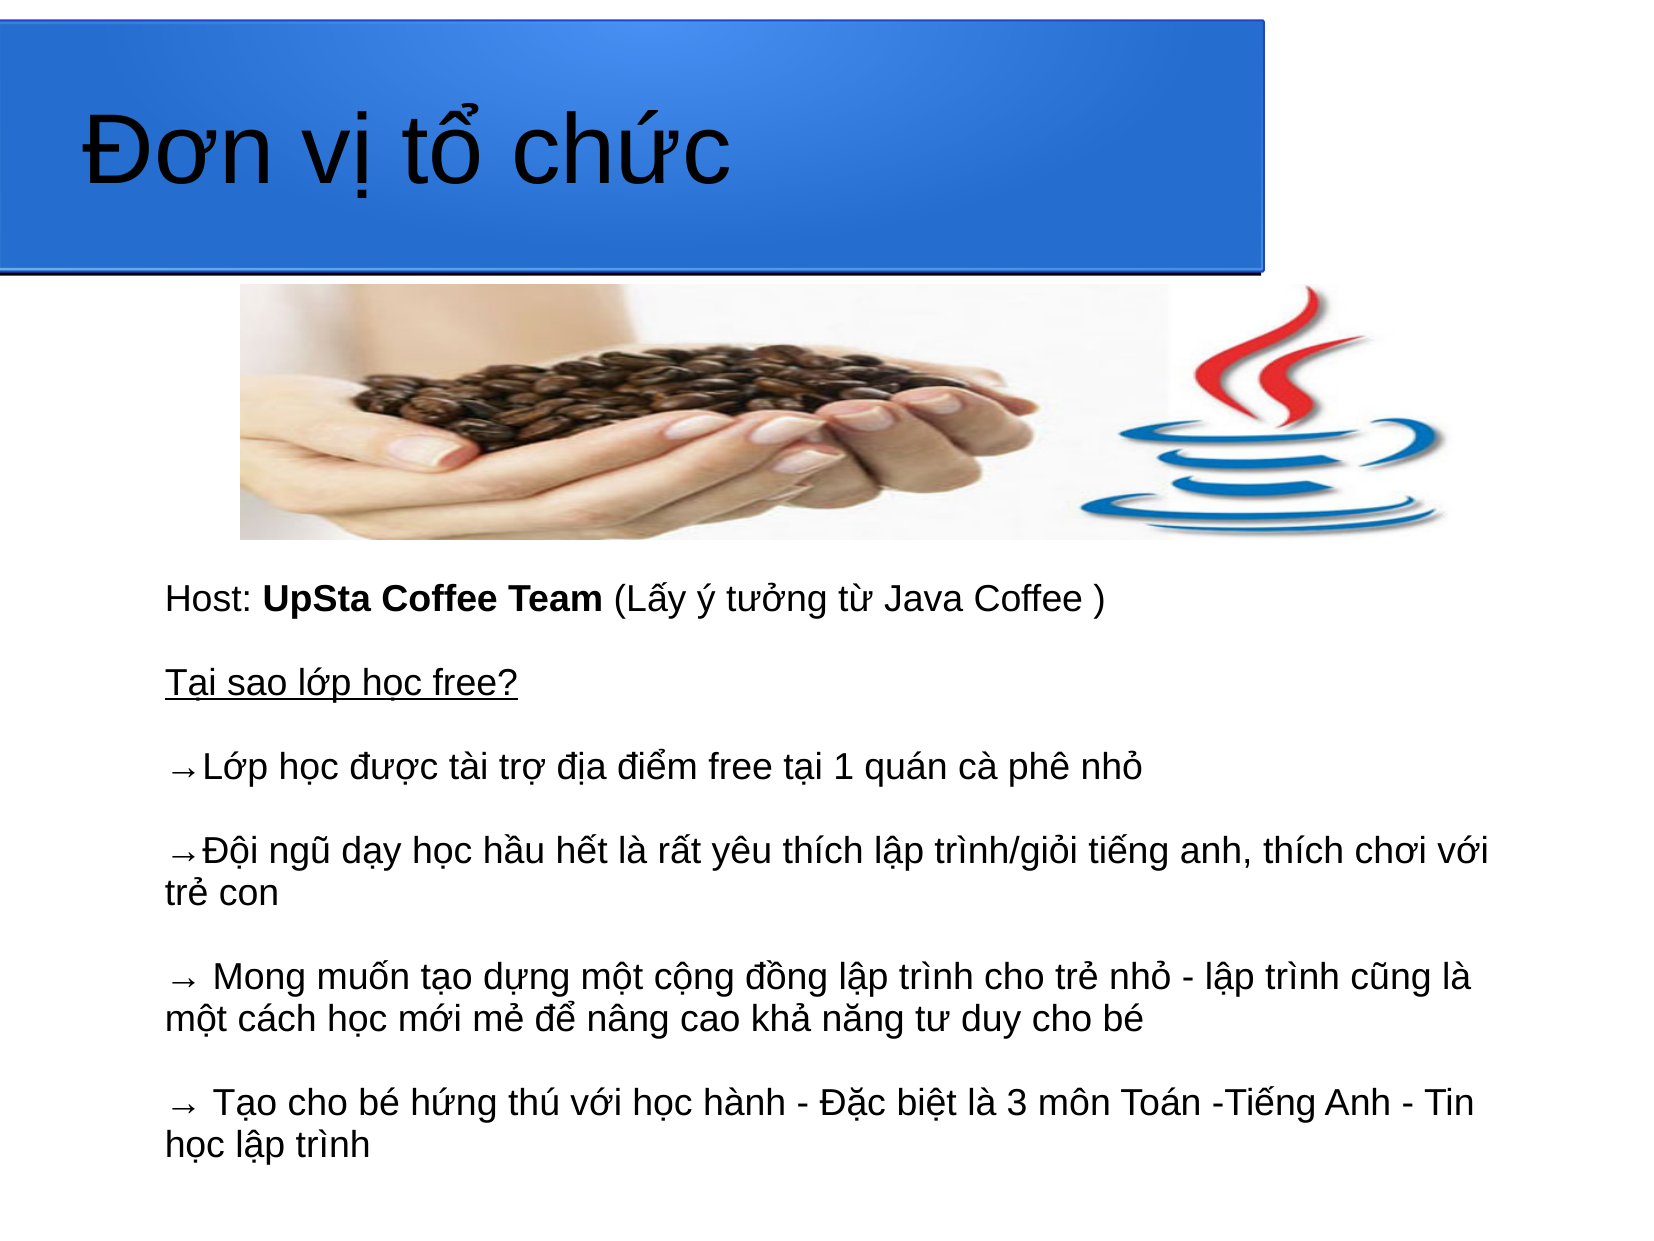

# Đơn vị tổ chức
Host: UpSta Coffee Team (Lấy ý tưởng từ Java Coffee )
Tại sao lớp học free?
→Lớp học được tài trợ địa điểm free tại 1 quán cà phê nhỏ
→Đội ngũ dạy học hầu hết là rất yêu thích lập trình/giỏi tiếng anh, thích chơi với trẻ con
→ Mong muốn tạo dựng một cộng đồng lập trình cho trẻ nhỏ - lập trình cũng là một cách học mới mẻ để nâng cao khả năng tư duy cho bé
→ Tạo cho bé hứng thú với học hành - Đặc biệt là 3 môn Toán -Tiếng Anh - Tin học lập trình